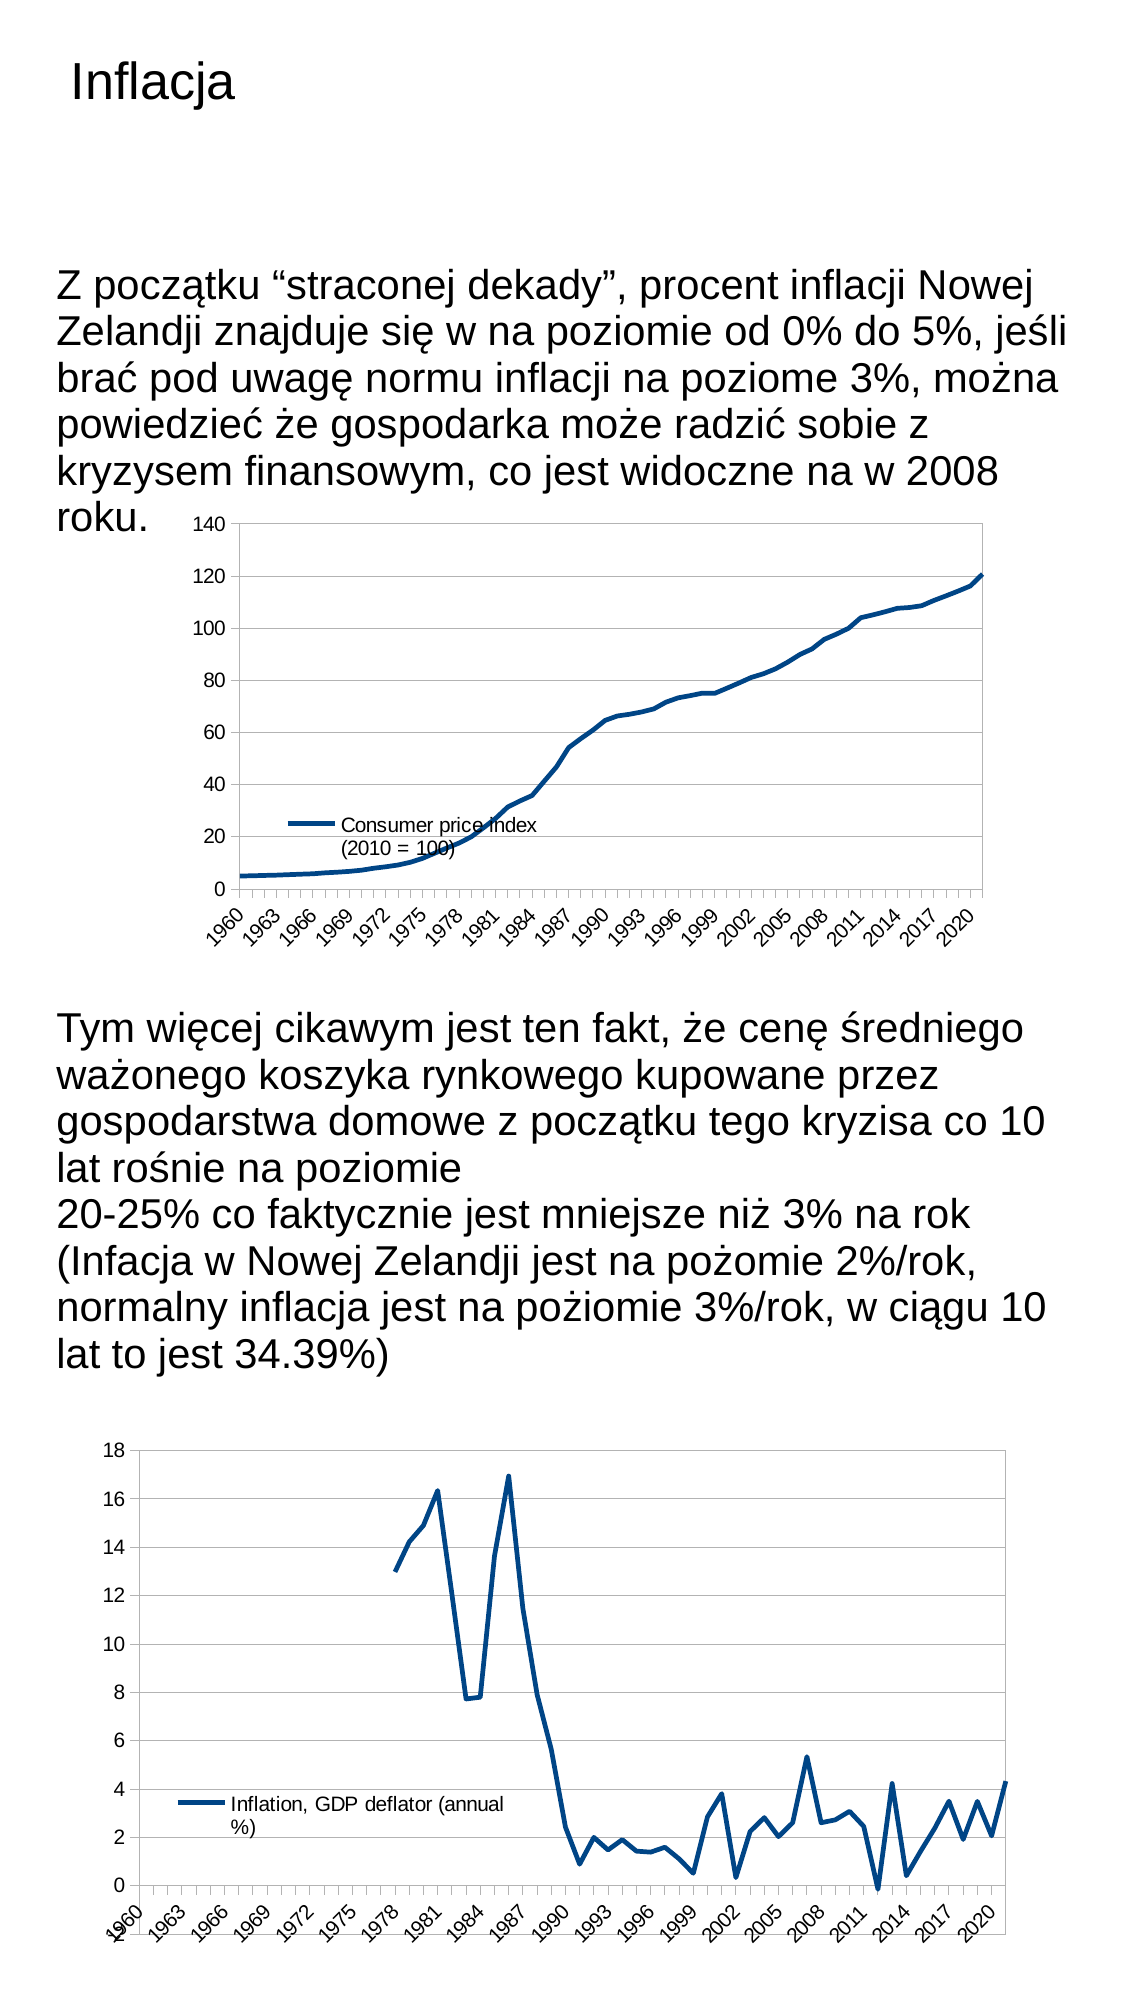

# Inflacja
Z początku “straconej dekady”, procent inflacji Nowej Zelandji znajduje się w na poziomie od 0% do 5%, jeśli
brać pod uwagę normu inflacji na poziome 3%, można powiedzieć że gospodarka może radzić sobie z kryzysem finansowym, co jest widoczne na w 2008 roku.
Tym więcej cikawym jest ten fakt, że cenę średniego ważonego koszyka rynkowego kupowane przez gospodarstwa domowe z początku tego kryzisa co 10 lat rośnie na poziomie
20-25% co faktycznie jest mniejsze niż 3% na rok
(Infacja w Nowej Zelandji jest na pożomie 2%/rok, normalny inflacja jest na pożiomie 3%/rok, w ciągu 10 lat to jest 34.39%)
### Chart
| Category | Consumer price index (2010 = 100) |
|---|---|
| 1960 | 4.9921648004467 |
| 1961 | 5.0819091612328 |
| 1962 | 5.21814772472713 |
| 1963 | 5.32086688464675 |
| 1964 | 5.50576197943277 |
| 1965 | 5.69281967867985 |
| 1966 | 5.84968423050566 |
| 1967 | 6.20399492826631 |
| 1968 | 6.4715065344367 |
| 1969 | 6.7902439199337 |
| 1970 | 7.23277641003797 |
| 1971 | 7.98408600097771 |
| 1972 | 8.53760708188819 |
| 1973 | 9.23484521611699 |
| 1974 | 10.2607812963819 |
| 1975 | 11.7675753338947 |
| 1976 | 13.7571024686631 |
| 1977 | 15.7358621009293 |
| 1978 | 17.6173390171474 |
| 1979 | 20.0308431150332 |
| 1980 | 23.4662419623063 |
| 1981 | 27.0730408000892 |
| 1982 | 31.4490443048381 |
| 1983 | 33.7577425046816 |
| 1984 | 35.8410183635162 |
| 1985 | 41.3668631282974 |
| 1986 | 46.8328314200303 |
| 1987 | 54.2063332667549 |
| 1988 | 57.6621222270164 |
| 1989 | 60.9580842618453 |
| 1990 | 64.675578984307 |
| 1991 | 66.3586916339568 |
| 1992 | 67.031940556103 |
| 1993 | 67.8954512198756 |
| 1994 | 69.0804834258259 |
| 1995 | 71.6744169878801 |
| 1996 | 73.3126884933662 |
| 1997 | 74.1830188512678 |
| 1998 | 75.1216151198578 |
| 1999 | 75.0357758064178 |
| 2000 | 76.9981372744839 |
| 2001 | 79.0199669167589 |
| 2002 | 81.135404585527 |
| 2003 | 82.5581743082921 |
| 2004 | 84.448962093315 |
| 2005 | 87.0136967707976 |
| 2006 | 89.942057428887 |
| 2007 | 92.0792094230958 |
| 2008 | 95.7245787073259 |
| 2009 | 97.7497768150263 |
| 2010 | 100.0 |
| 2011 | 104.02790667392 |
| 2012 | 105.130512172271 |
| 2013 | 106.323136529614 |
| 2014 | 107.628261011102 |
| 2015 | 107.943293912264 |
| 2016 | 108.640866961892 |
| 2017 | 110.651578737121 |
| 2018 | 112.420119642595 |
| 2019 | 114.240911764414 |
| 2020 | 116.19964268334 |
| 2021 | 120.779210747308 |
### Chart
| Category | Inflation, GDP deflator (annual %) |
|---|---|
| 1960 | None |
| 1961 | None |
| 1962 | None |
| 1963 | None |
| 1964 | None |
| 1965 | None |
| 1966 | None |
| 1967 | None |
| 1968 | None |
| 1969 | None |
| 1970 | None |
| 1971 | None |
| 1972 | None |
| 1973 | None |
| 1974 | None |
| 1975 | None |
| 1976 | None |
| 1977 | None |
| 1978 | 12.981907537581 |
| 1979 | 14.2253611454215 |
| 1980 | 14.9046811749967 |
| 1981 | 16.3466701554289 |
| 1982 | 12.0853410465744 |
| 1983 | 7.72502980464375 |
| 1984 | 7.79887351661924 |
| 1985 | 13.6339966151957 |
| 1986 | 16.9483952225755 |
| 1987 | 11.4712630078239 |
| 1988 | 7.90809353212489 |
| 1989 | 5.63972662451697 |
| 1990 | 2.42376458070979 |
| 1991 | 0.890019726687569 |
| 1992 | 2.00081348371231 |
| 1993 | 1.47962171051555 |
| 1994 | 1.9075959758965 |
| 1995 | 1.43071993050452 |
| 1996 | 1.38955149466288 |
| 1997 | 1.59110209079603 |
| 1998 | 1.1123072247188 |
| 1999 | 0.514673087855996 |
| 2000 | 2.84979585136216 |
| 2001 | 3.80785649897508 |
| 2002 | 0.33565011410326 |
| 2003 | 2.24314203742348 |
| 2004 | 2.81794708221685 |
| 2005 | 2.03237740925218 |
| 2006 | 2.60851230417228 |
| 2007 | 5.33847204908595 |
| 2008 | 2.60453050346587 |
| 2009 | 2.72641870455506 |
| 2010 | 3.07905954558339 |
| 2011 | 2.45489131973025 |
| 2012 | -0.146485204817978 |
| 2013 | 4.22731728689531 |
| 2014 | 0.411689840074686 |
| 2015 | 1.4234511888573 |
| 2016 | 2.38194585600553 |
| 2017 | 3.49713309873955 |
| 2018 | 1.91443012924488 |
| 2019 | 3.48956695850848 |
| 2020 | 2.06253160346779 |
| 2021 | 4.3276525120332 |